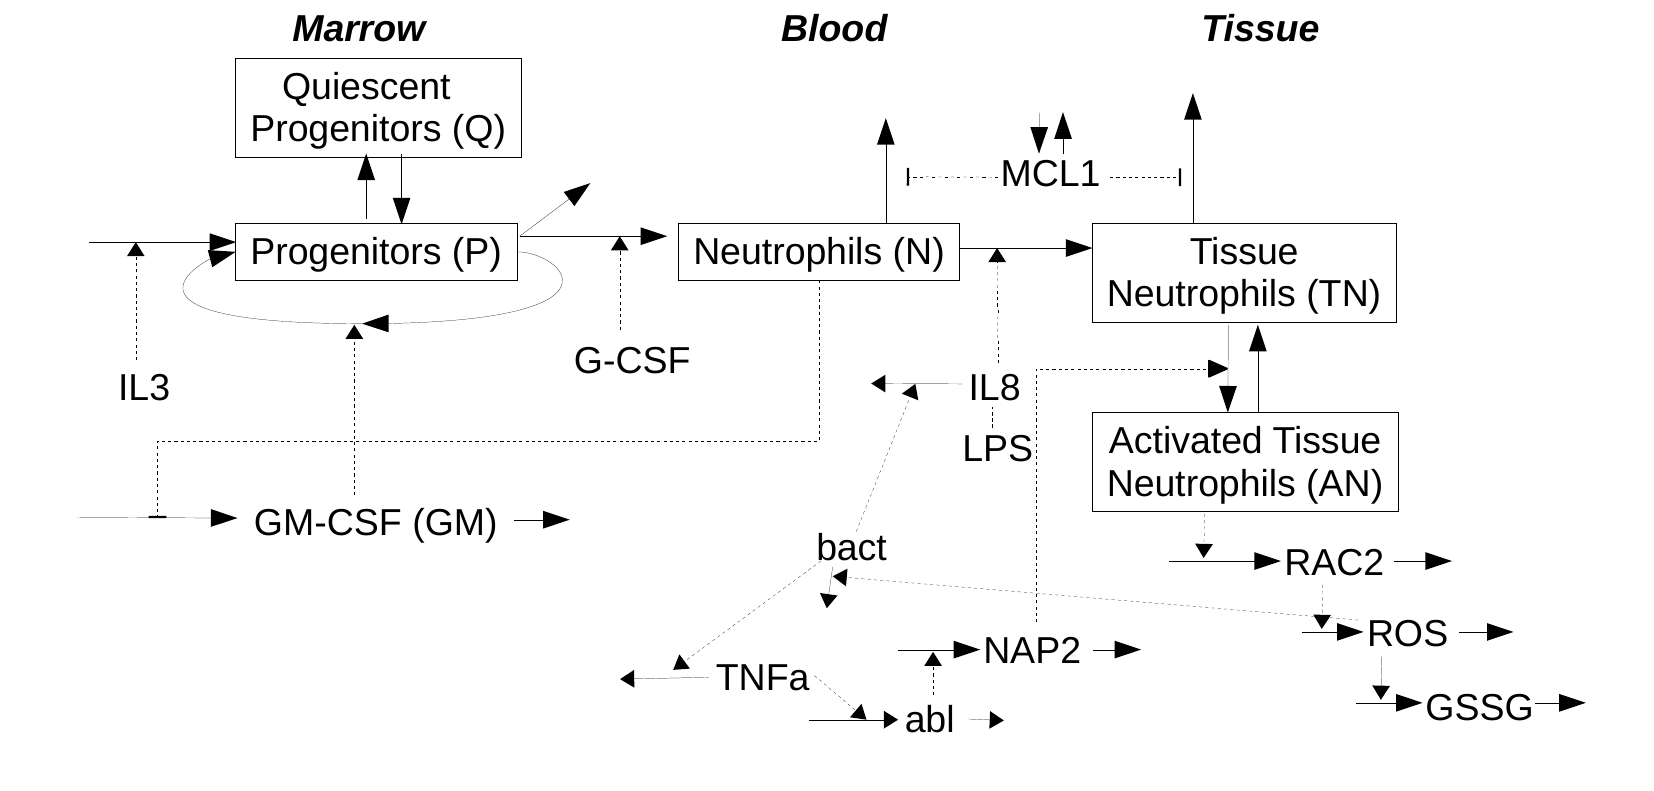

Marrow Blood Tissue
 Quiescent
Progenitors (Q)
MCL1
Progenitors (P)
Neutrophils (N)
Tissue
Neutrophils (TN)
 G-CSF
 IL8
 IL3
Activated Tissue
Neutrophils (AN)
 LPS
 GM-CSF (GM)
bact
RAC2
ROS
NAP2
TNFa
GSSG
abl